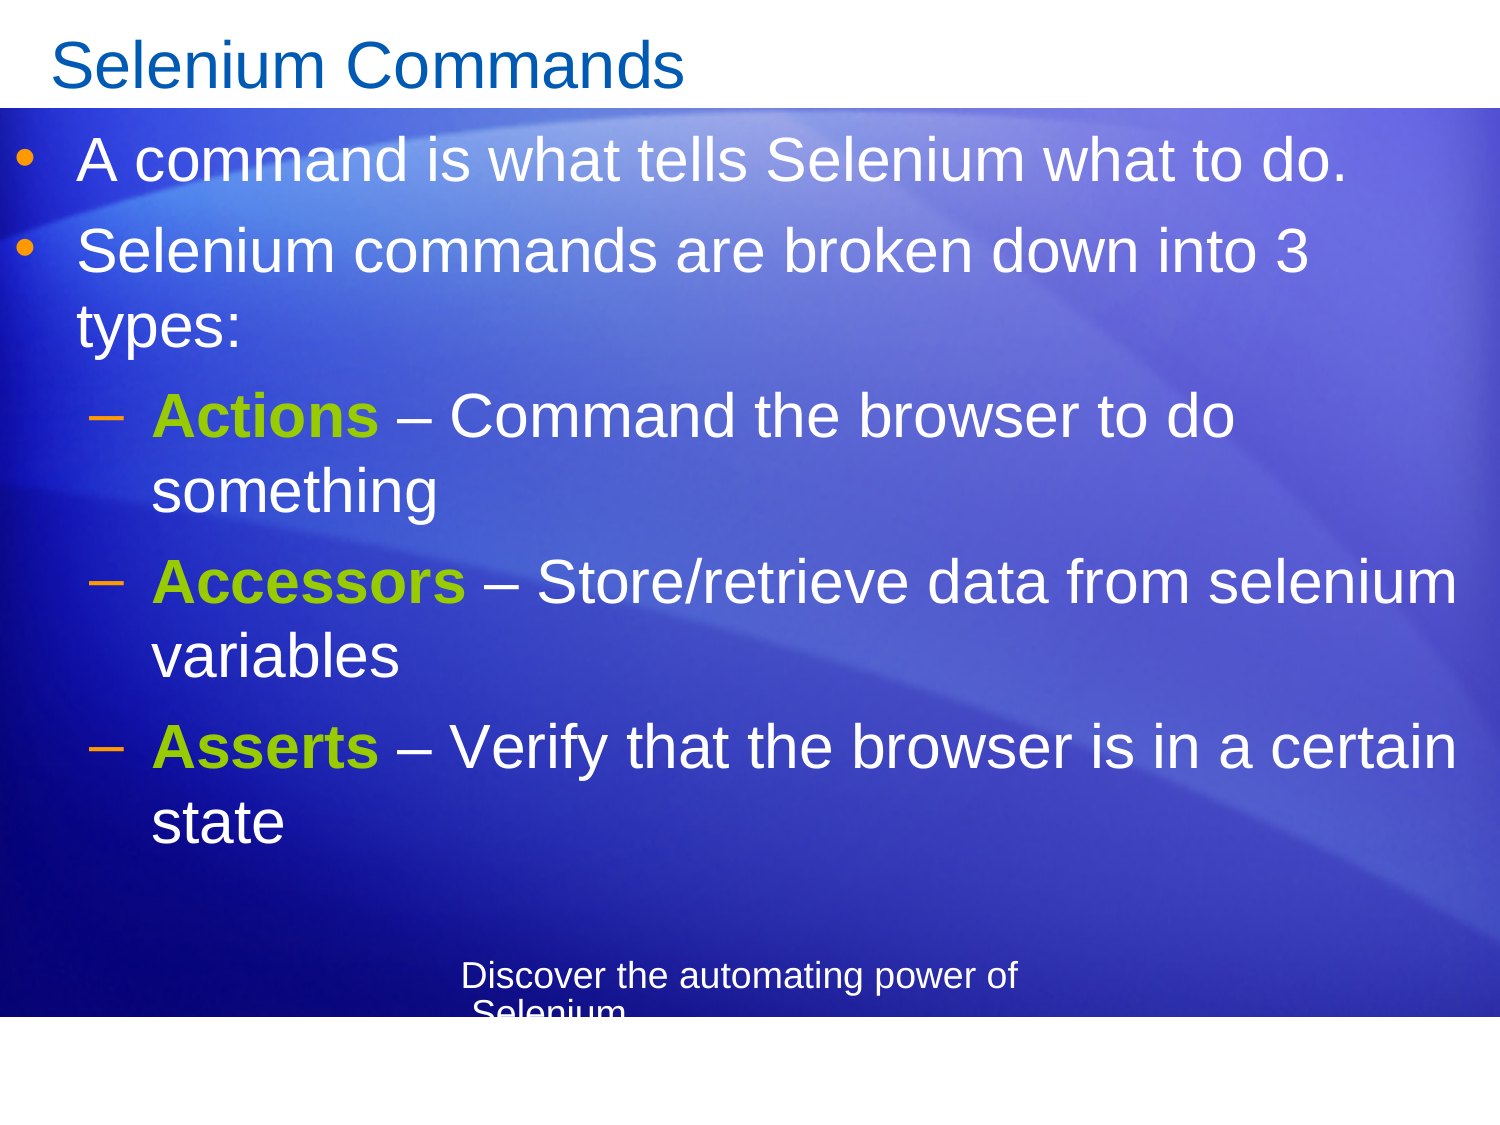

# Selenium Commands
A command is what tells Selenium what to do.
Selenium commands are broken down into 3 types:
Actions – Command the browser to do something
Accessors – Store/retrieve data from selenium variables
Asserts – Verify that the browser is in a certain state
Discover the automating power of Selenium
3